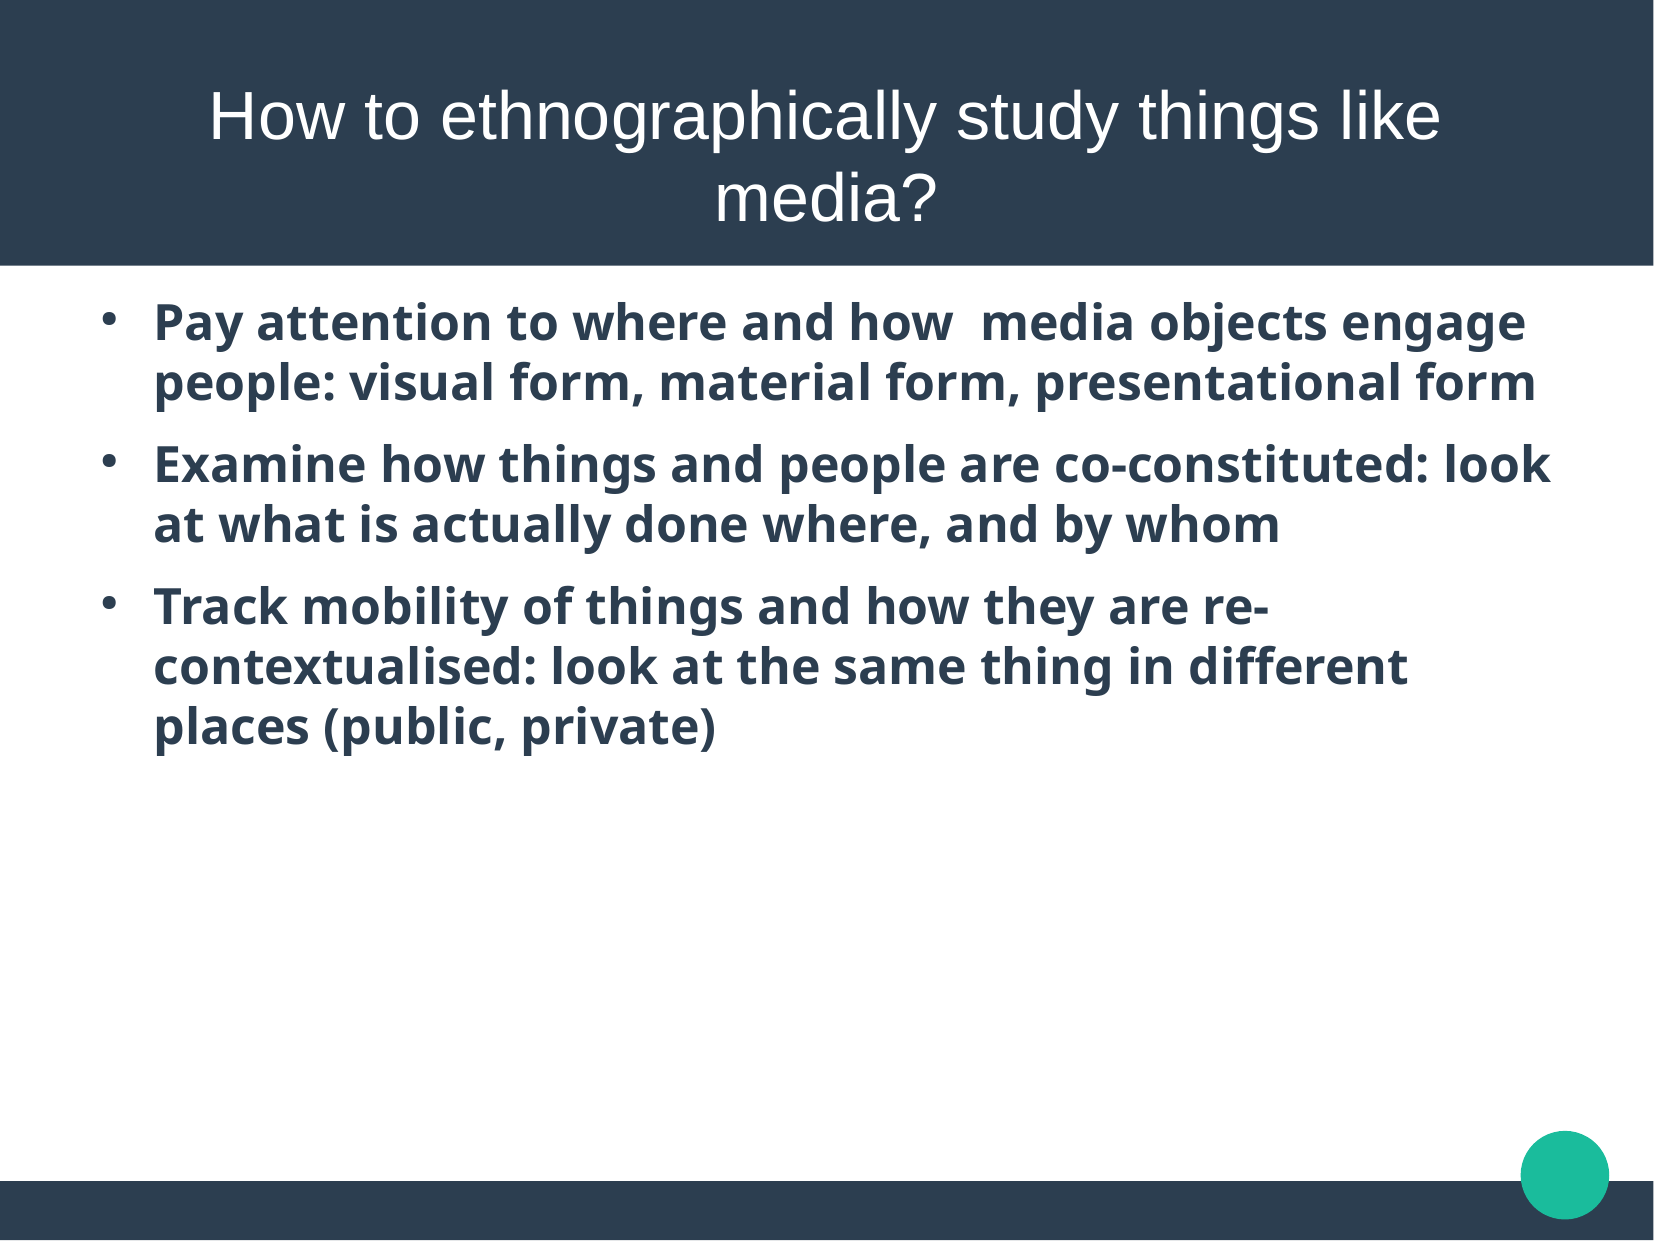

# How to ethnographically study things like media?
Pay attention to where and how media objects engage people: visual form, material form, presentational form
Examine how things and people are co-constituted: look at what is actually done where, and by whom
Track mobility of things and how they are re-contextualised: look at the same thing in different places (public, private)